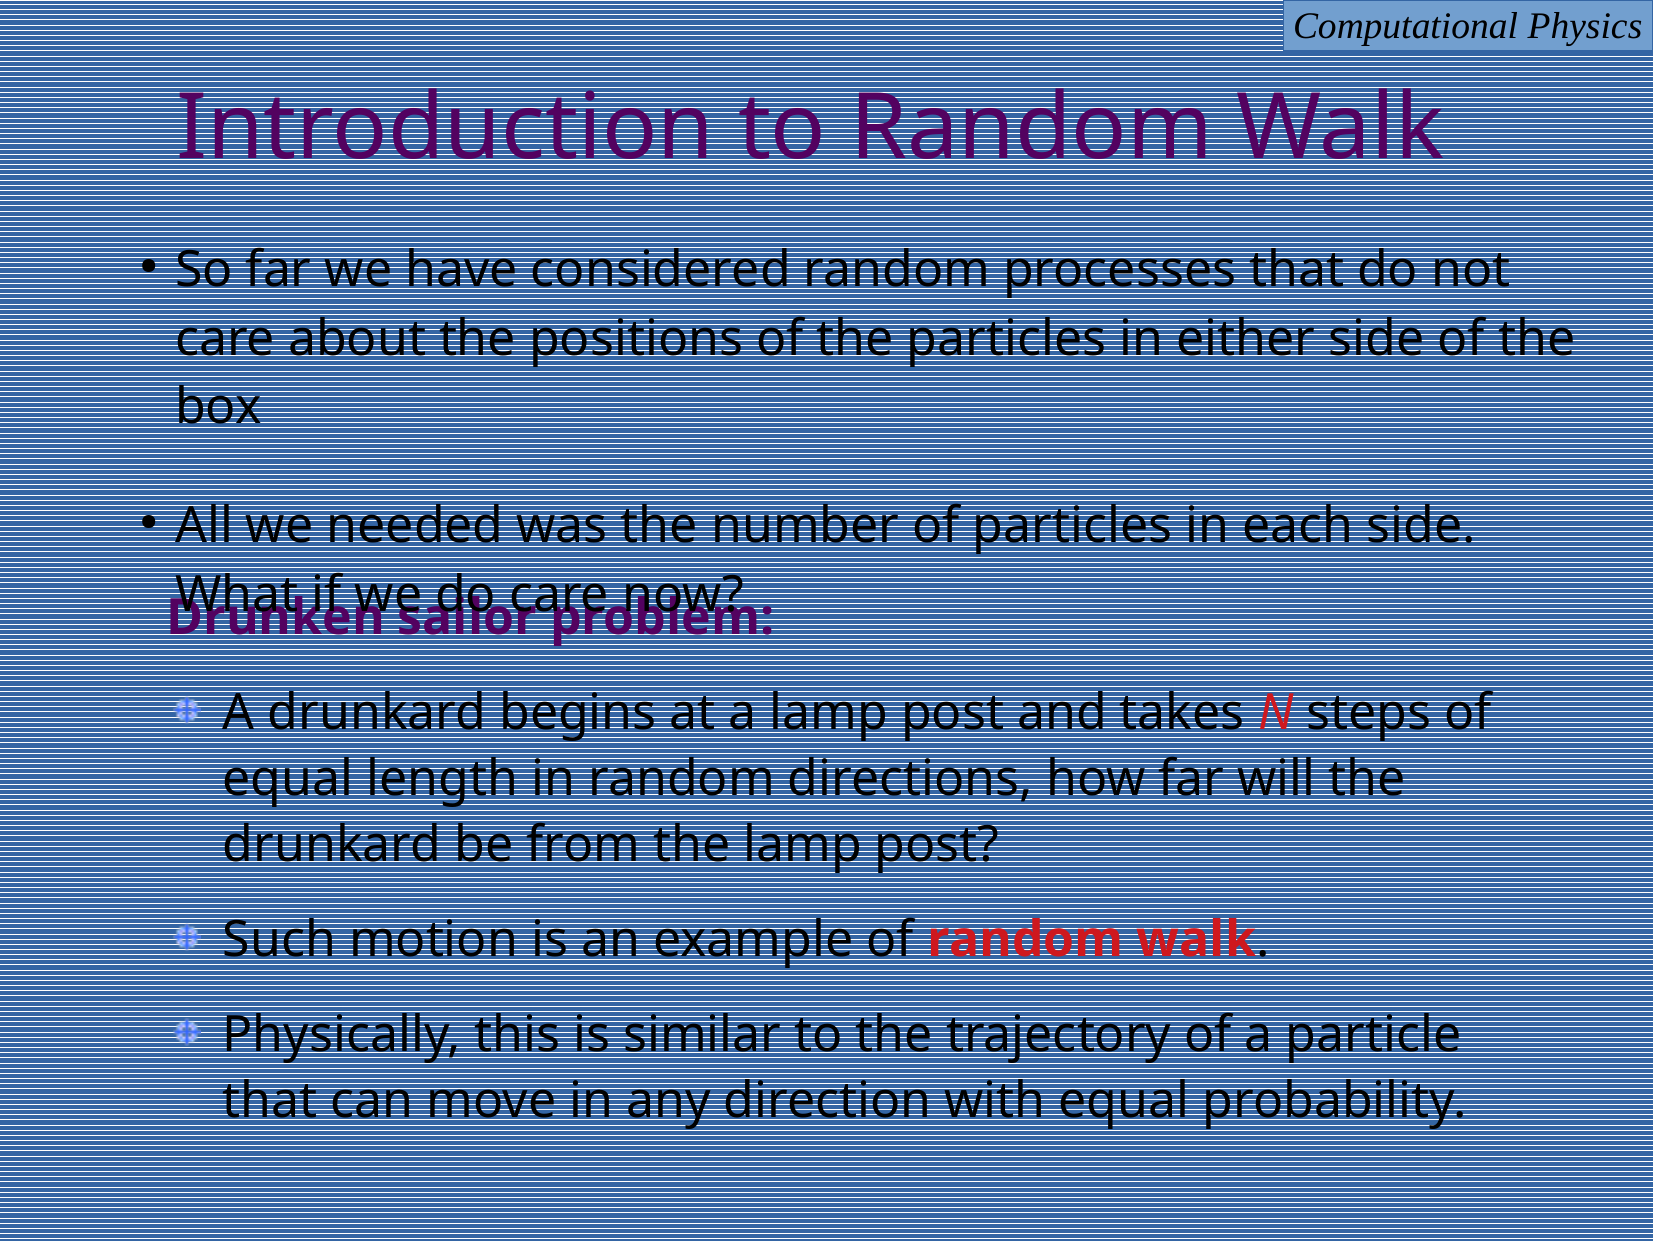

# Introduction to Random Walk
So far we have considered random processes that do not care about the positions of the particles in either side of the box
All we needed was the number of particles in each side. What if we do care now?
Drunken sailor problem:
A drunkard begins at a lamp post and takes N steps of equal length in random directions, how far will the drunkard be from the lamp post?
Such motion is an example of random walk.
Physically, this is similar to the trajectory of a particle that can move in any direction with equal probability.